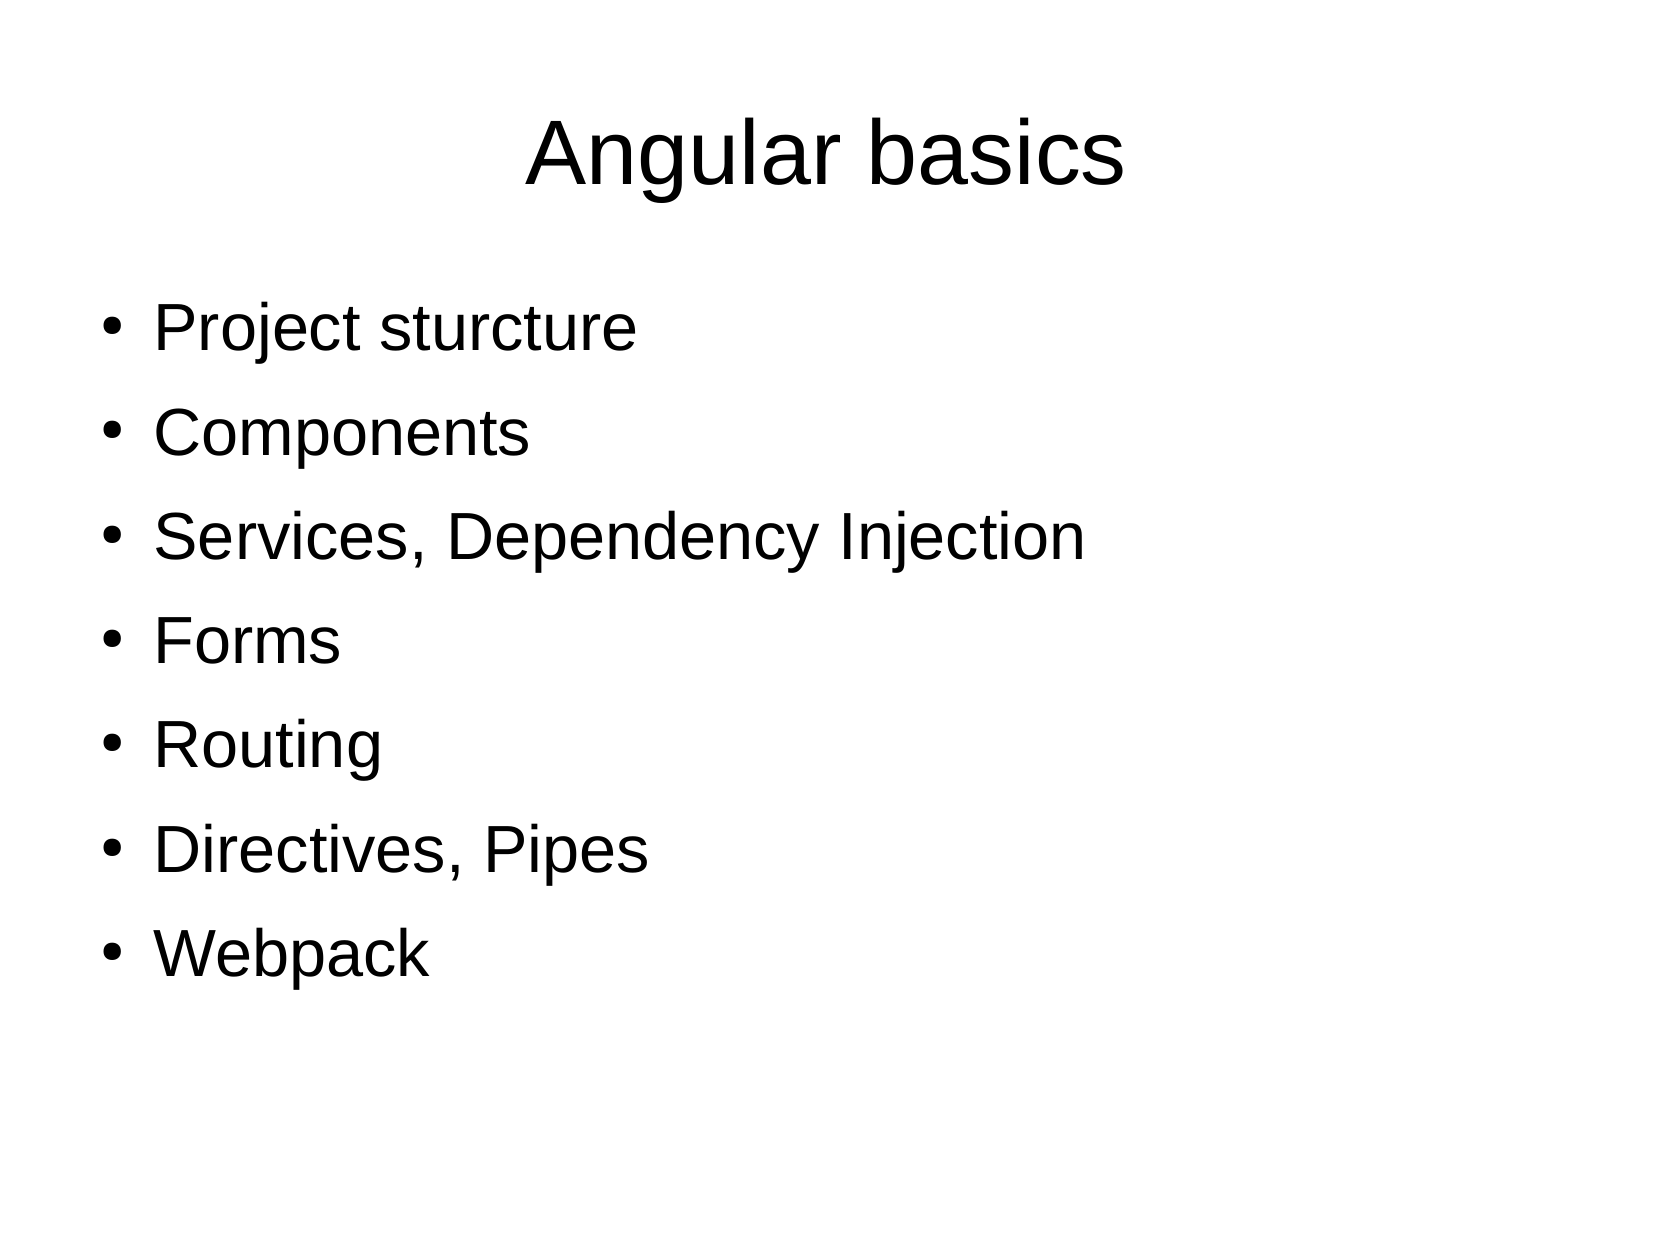

# Angular basics
Project sturcture
Components
Services, Dependency Injection
Forms
Routing
Directives, Pipes
Webpack